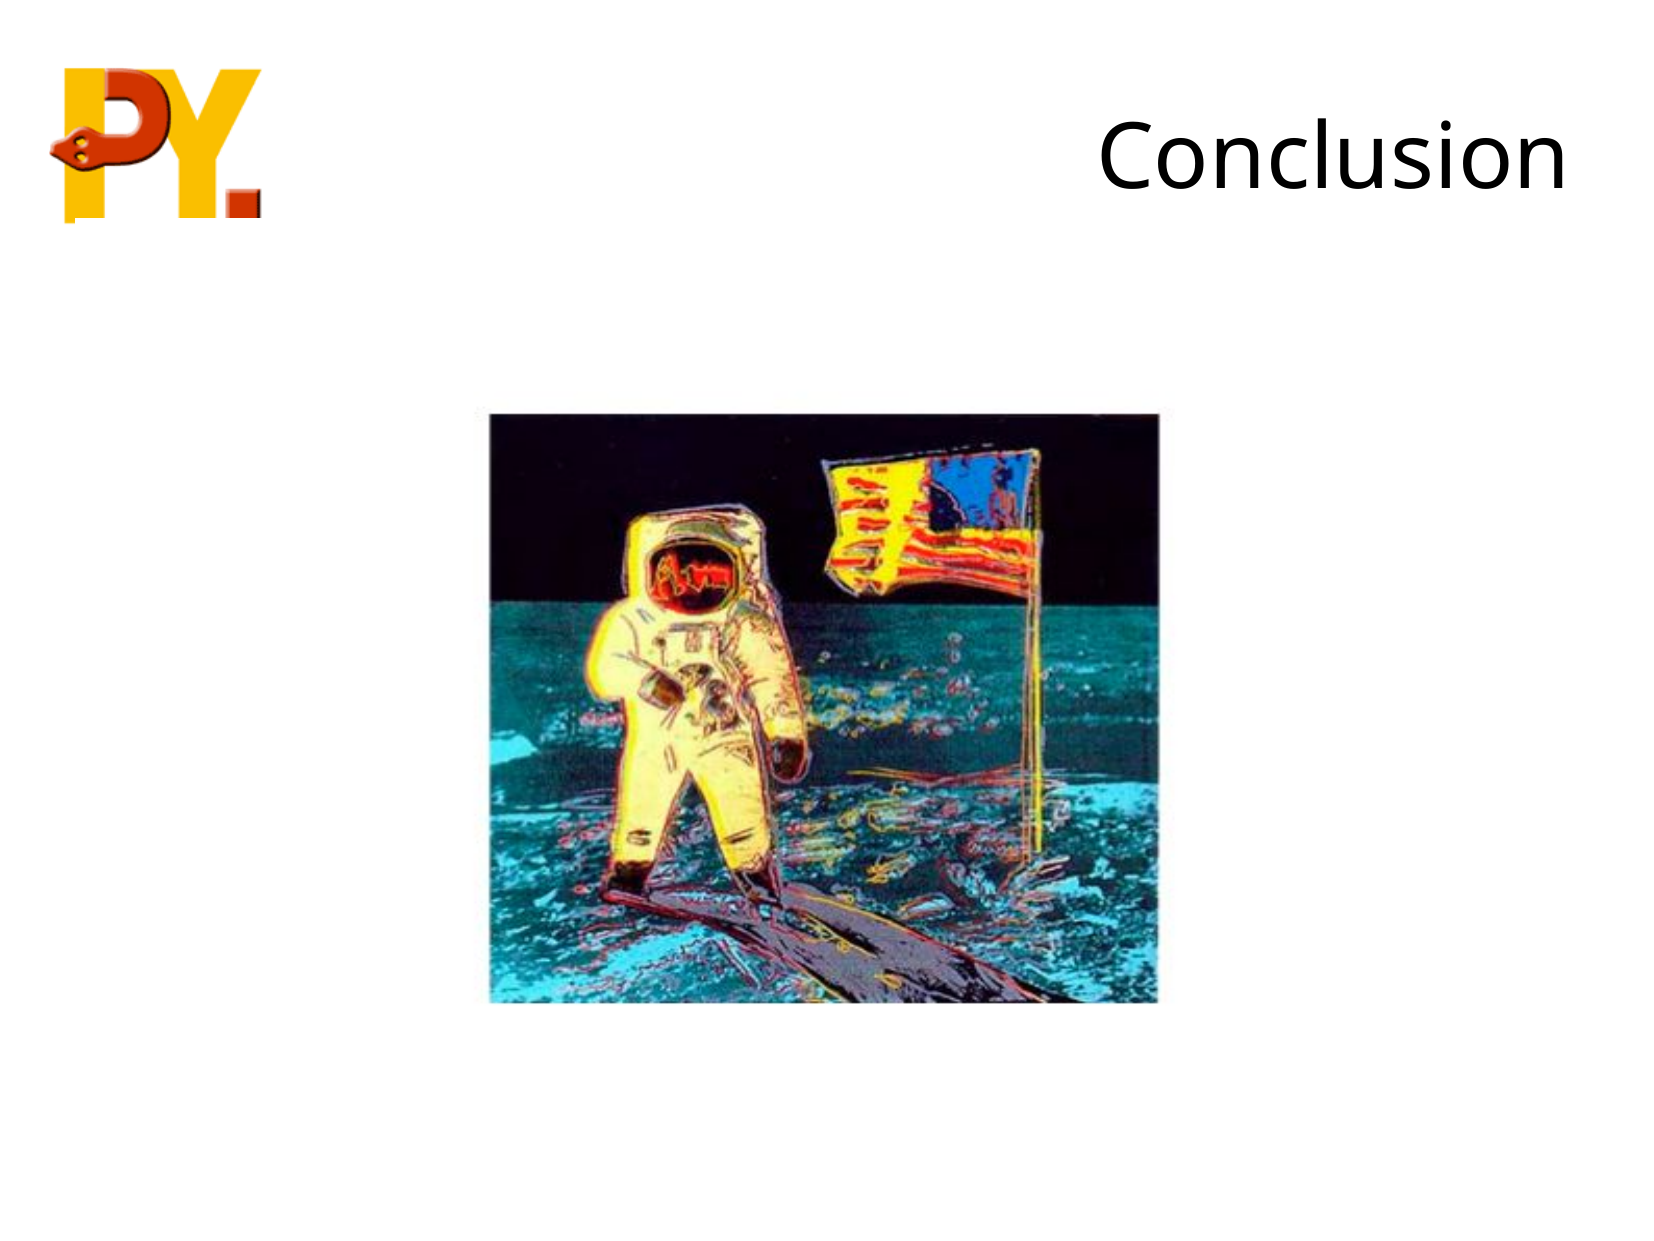

# Conclusion
PyPy: A Case Study of a F/OSS Community
Brussels, 2005-12-08
13